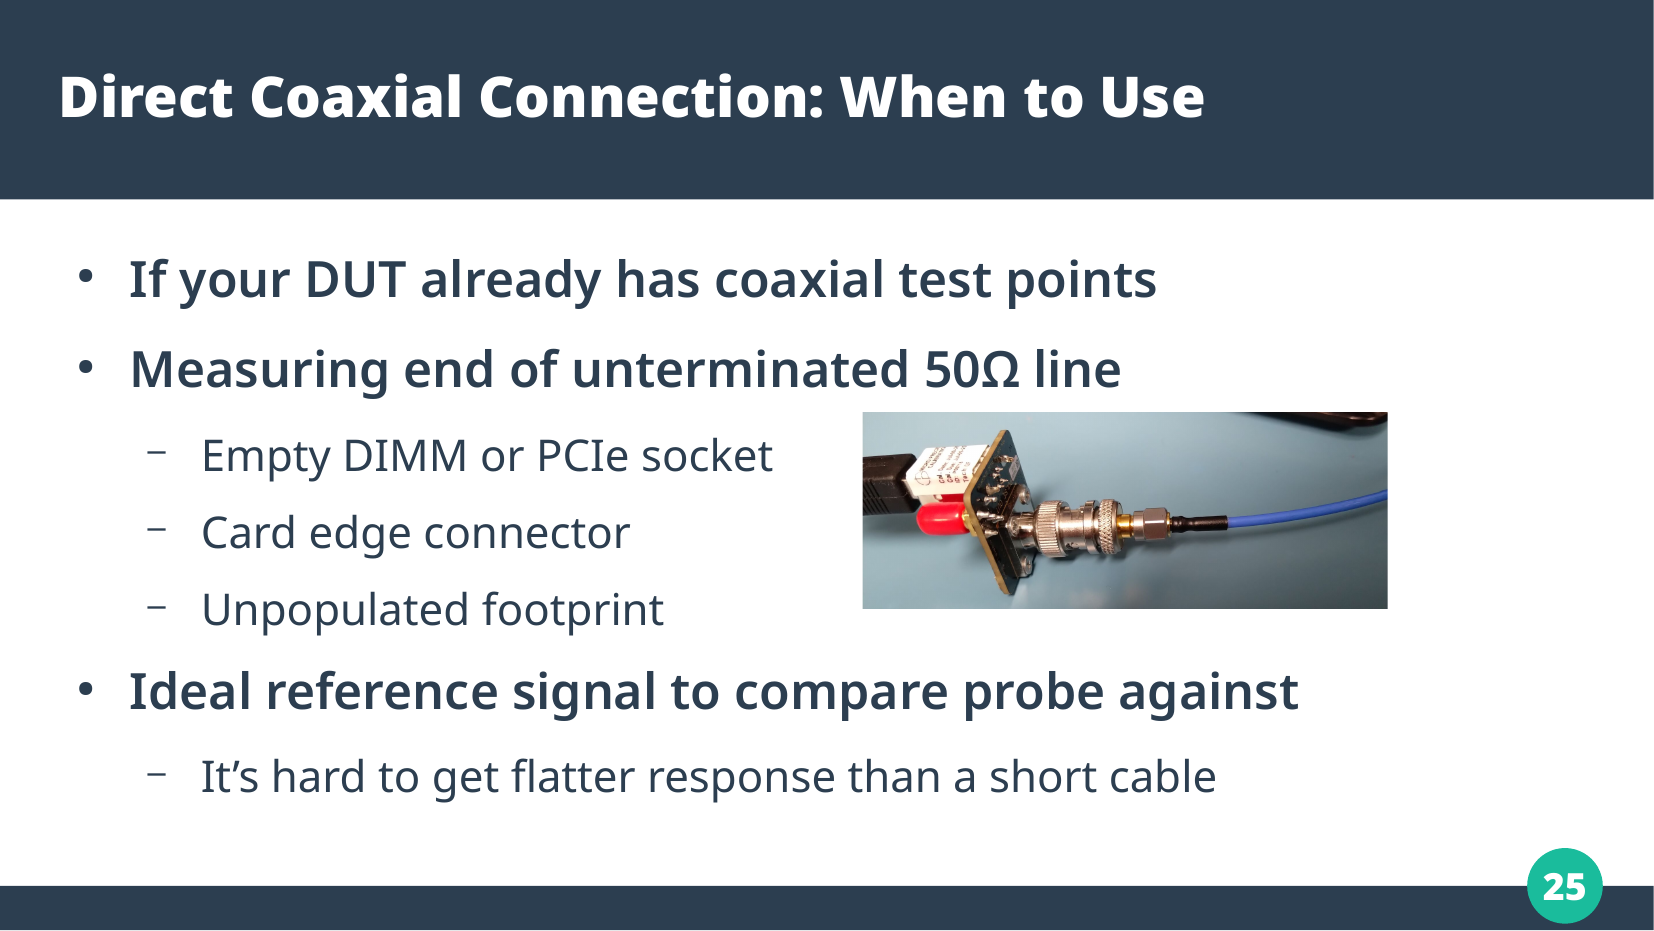

# Direct Coaxial Connection: When to Use
If your DUT already has coaxial test points
Measuring end of unterminated 50Ω line
Empty DIMM or PCIe socket
Card edge connector
Unpopulated footprint
Ideal reference signal to compare probe against
It’s hard to get flatter response than a short cable